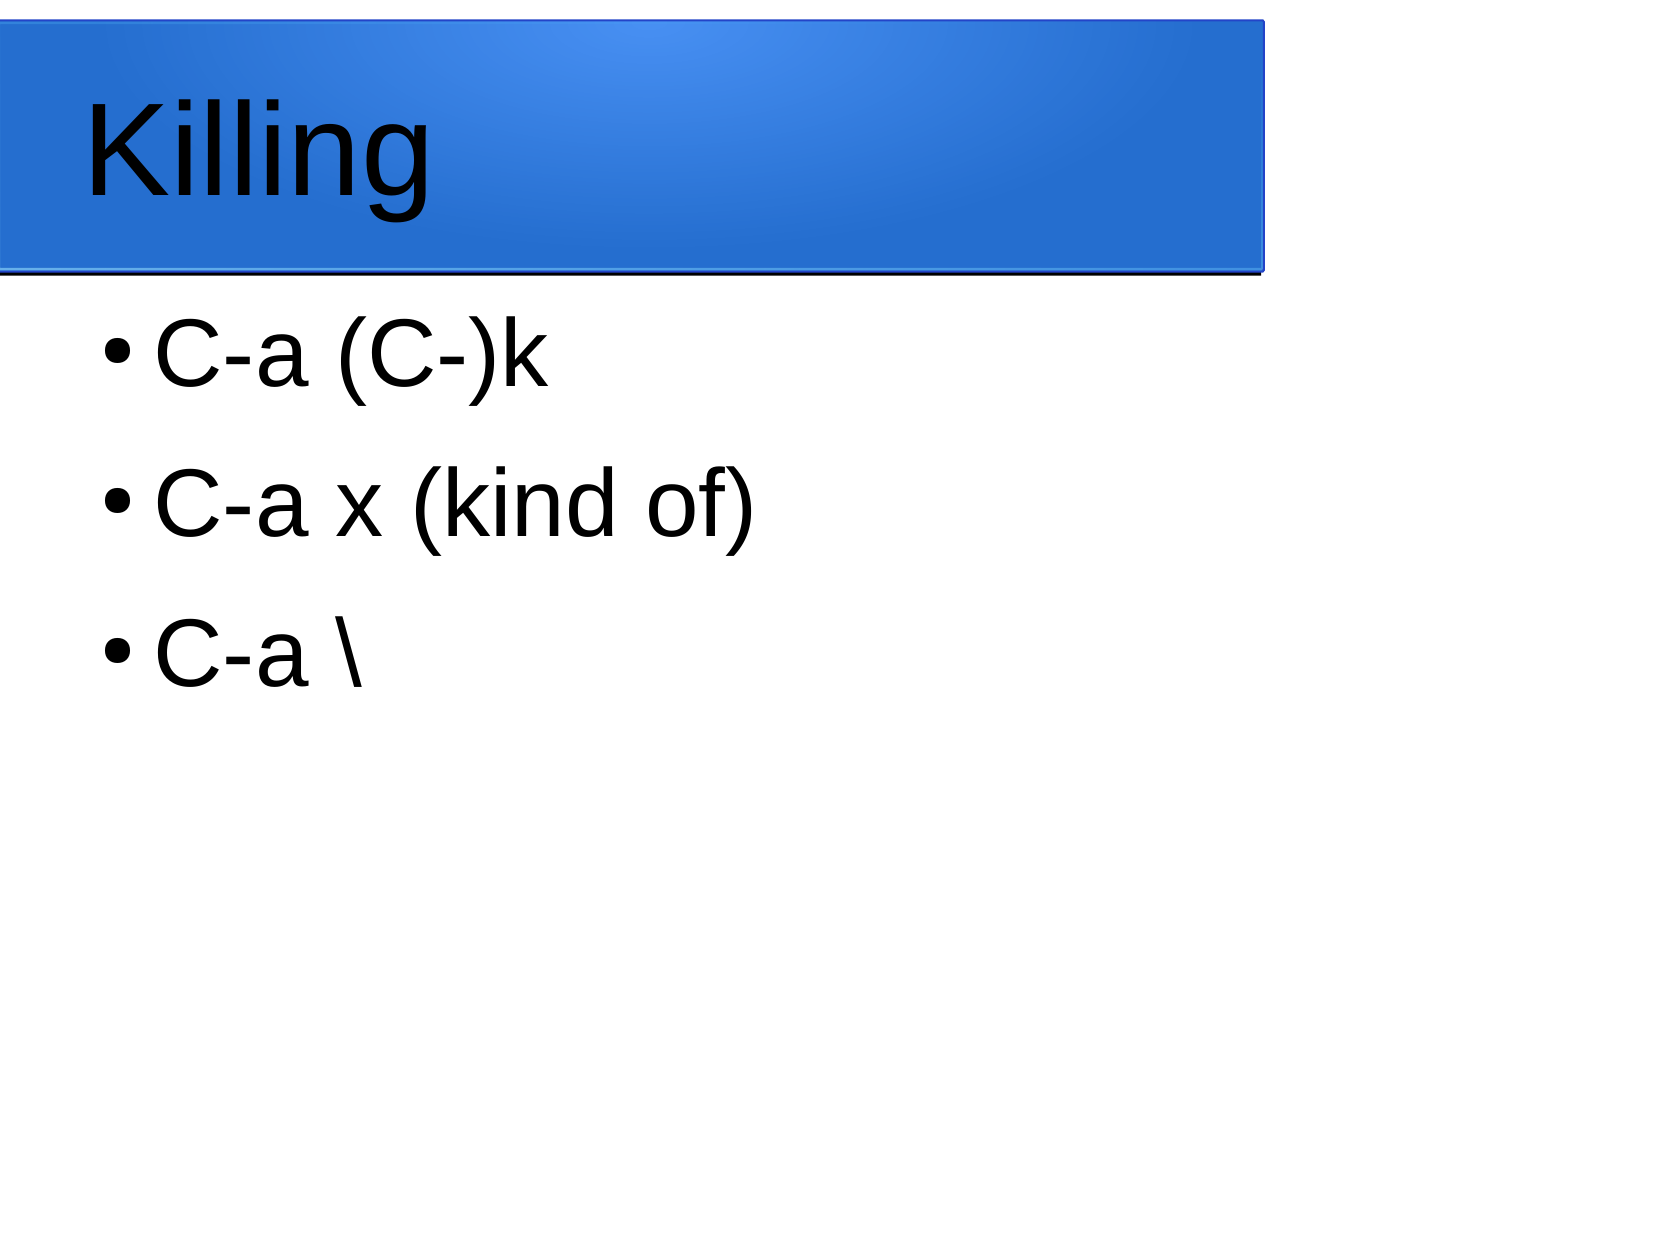

# Killing
C-a (C-)k
C-a x (kind of)
C-a \